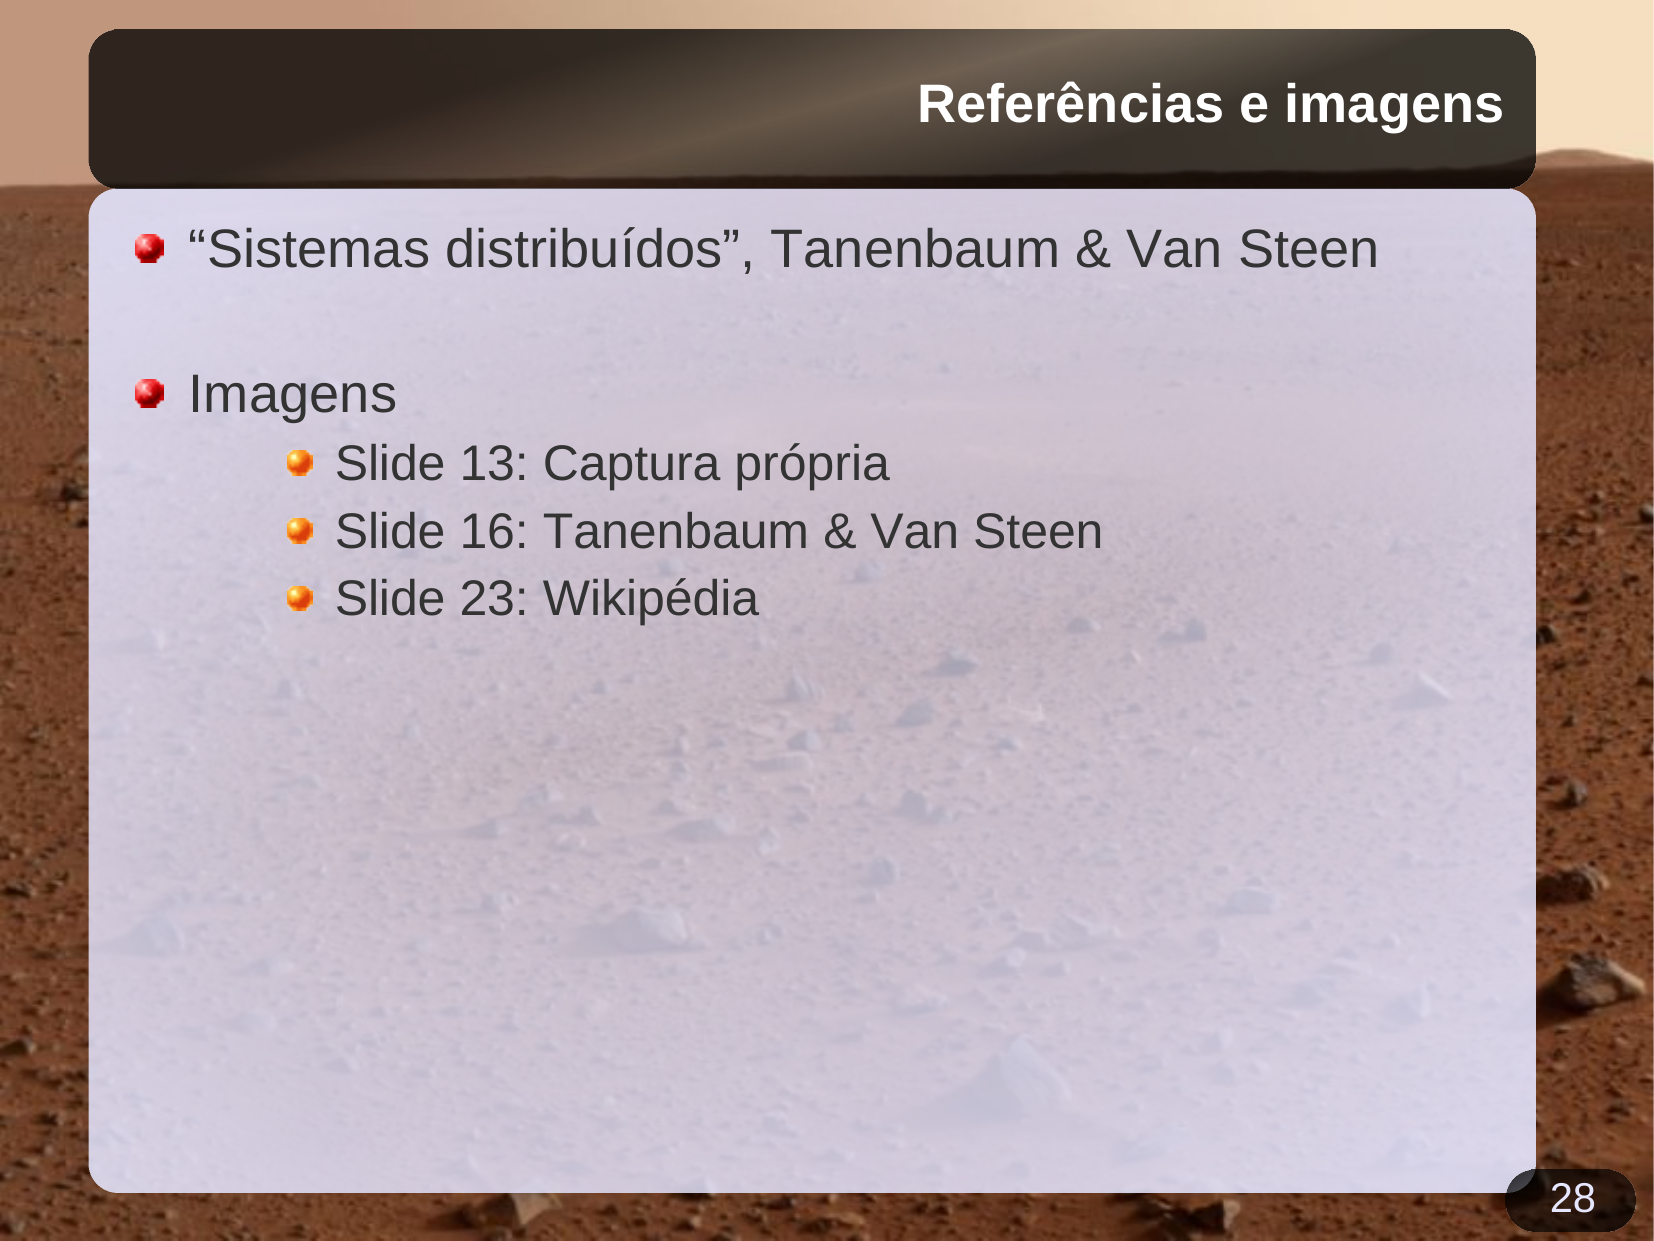

# Referências e imagens
“Sistemas distribuídos”, Tanenbaum & Van Steen
Imagens
Slide 13: Captura própria
Slide 16: Tanenbaum & Van Steen
Slide 23: Wikipédia